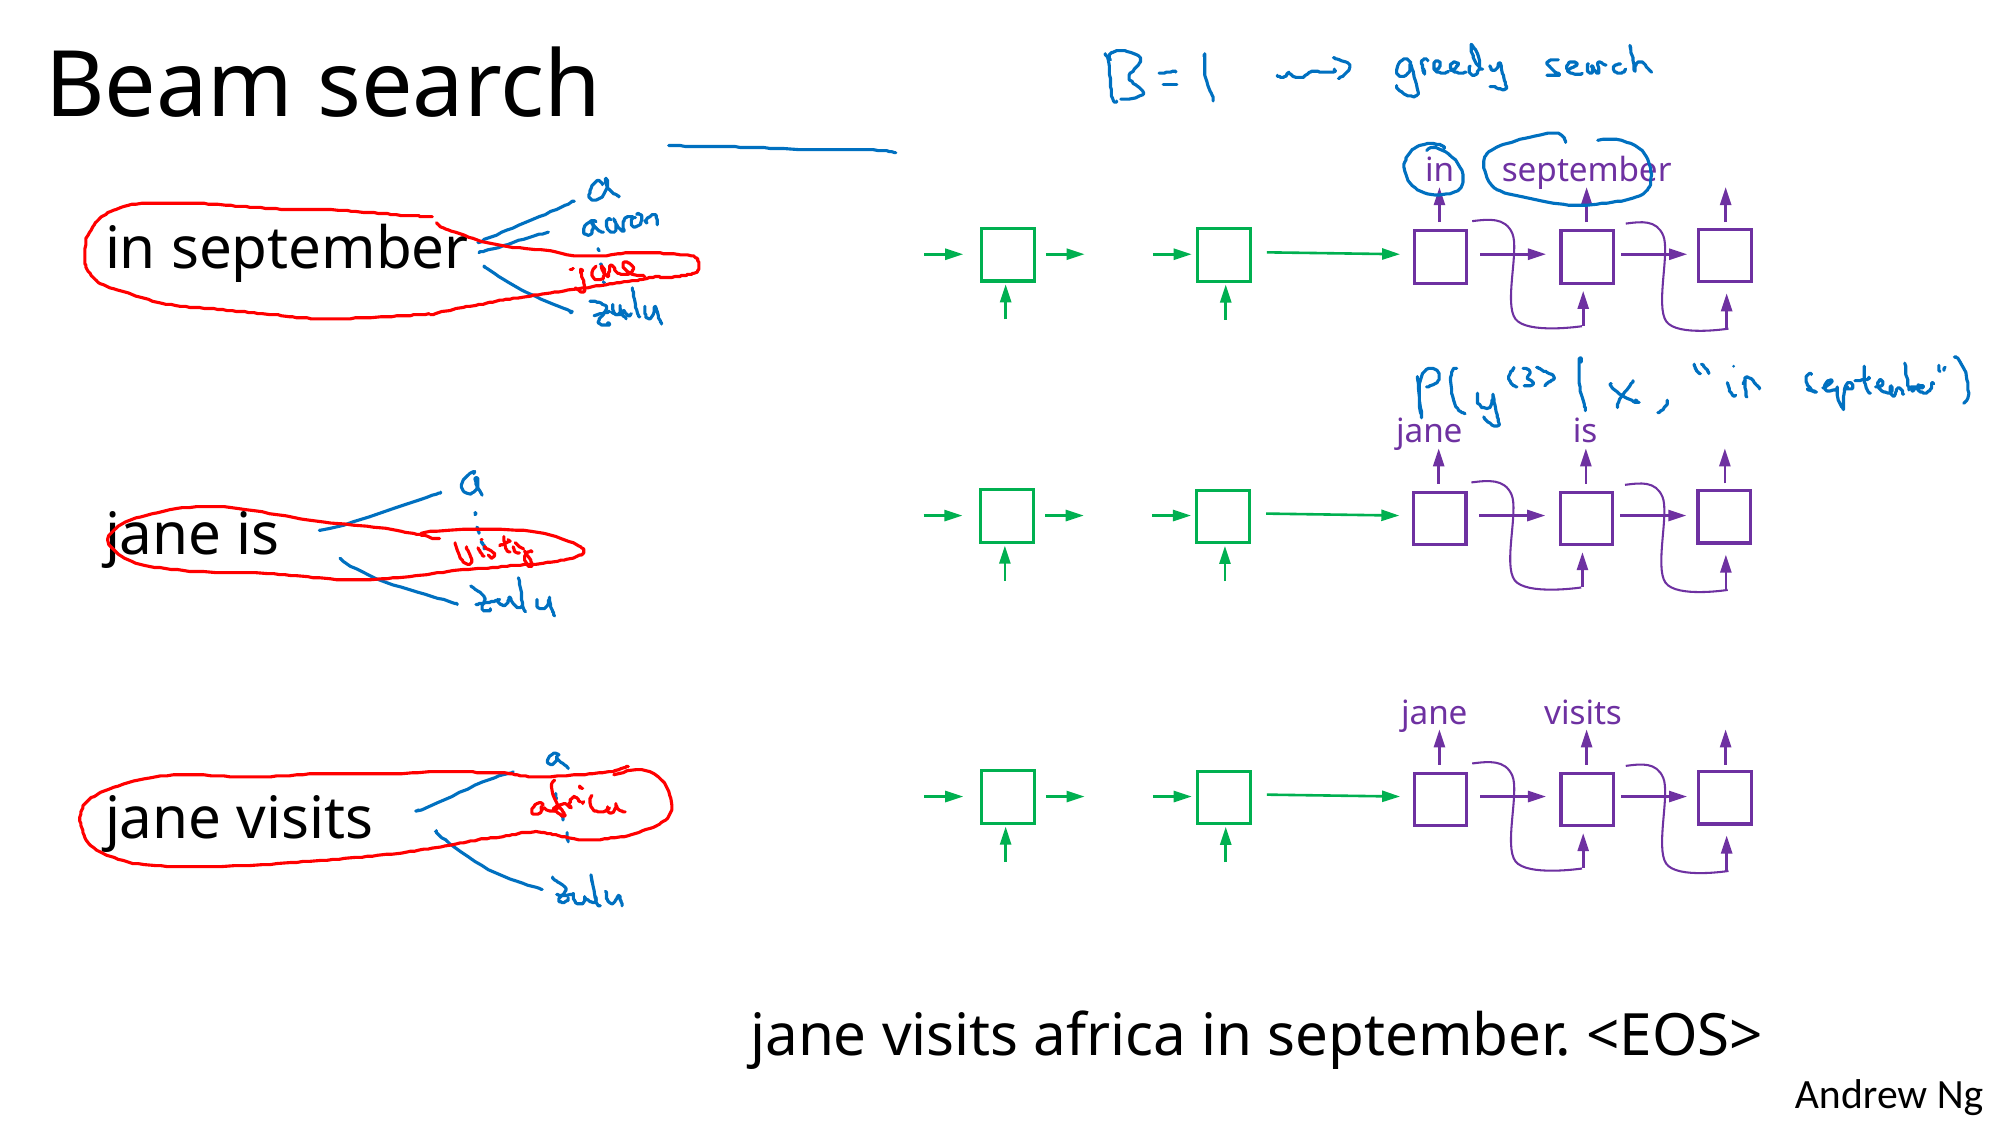

# Beam search
in
september
in september
jane
is
jane is
jane
visits
jane visits
jane visits africa in september. <EOS>